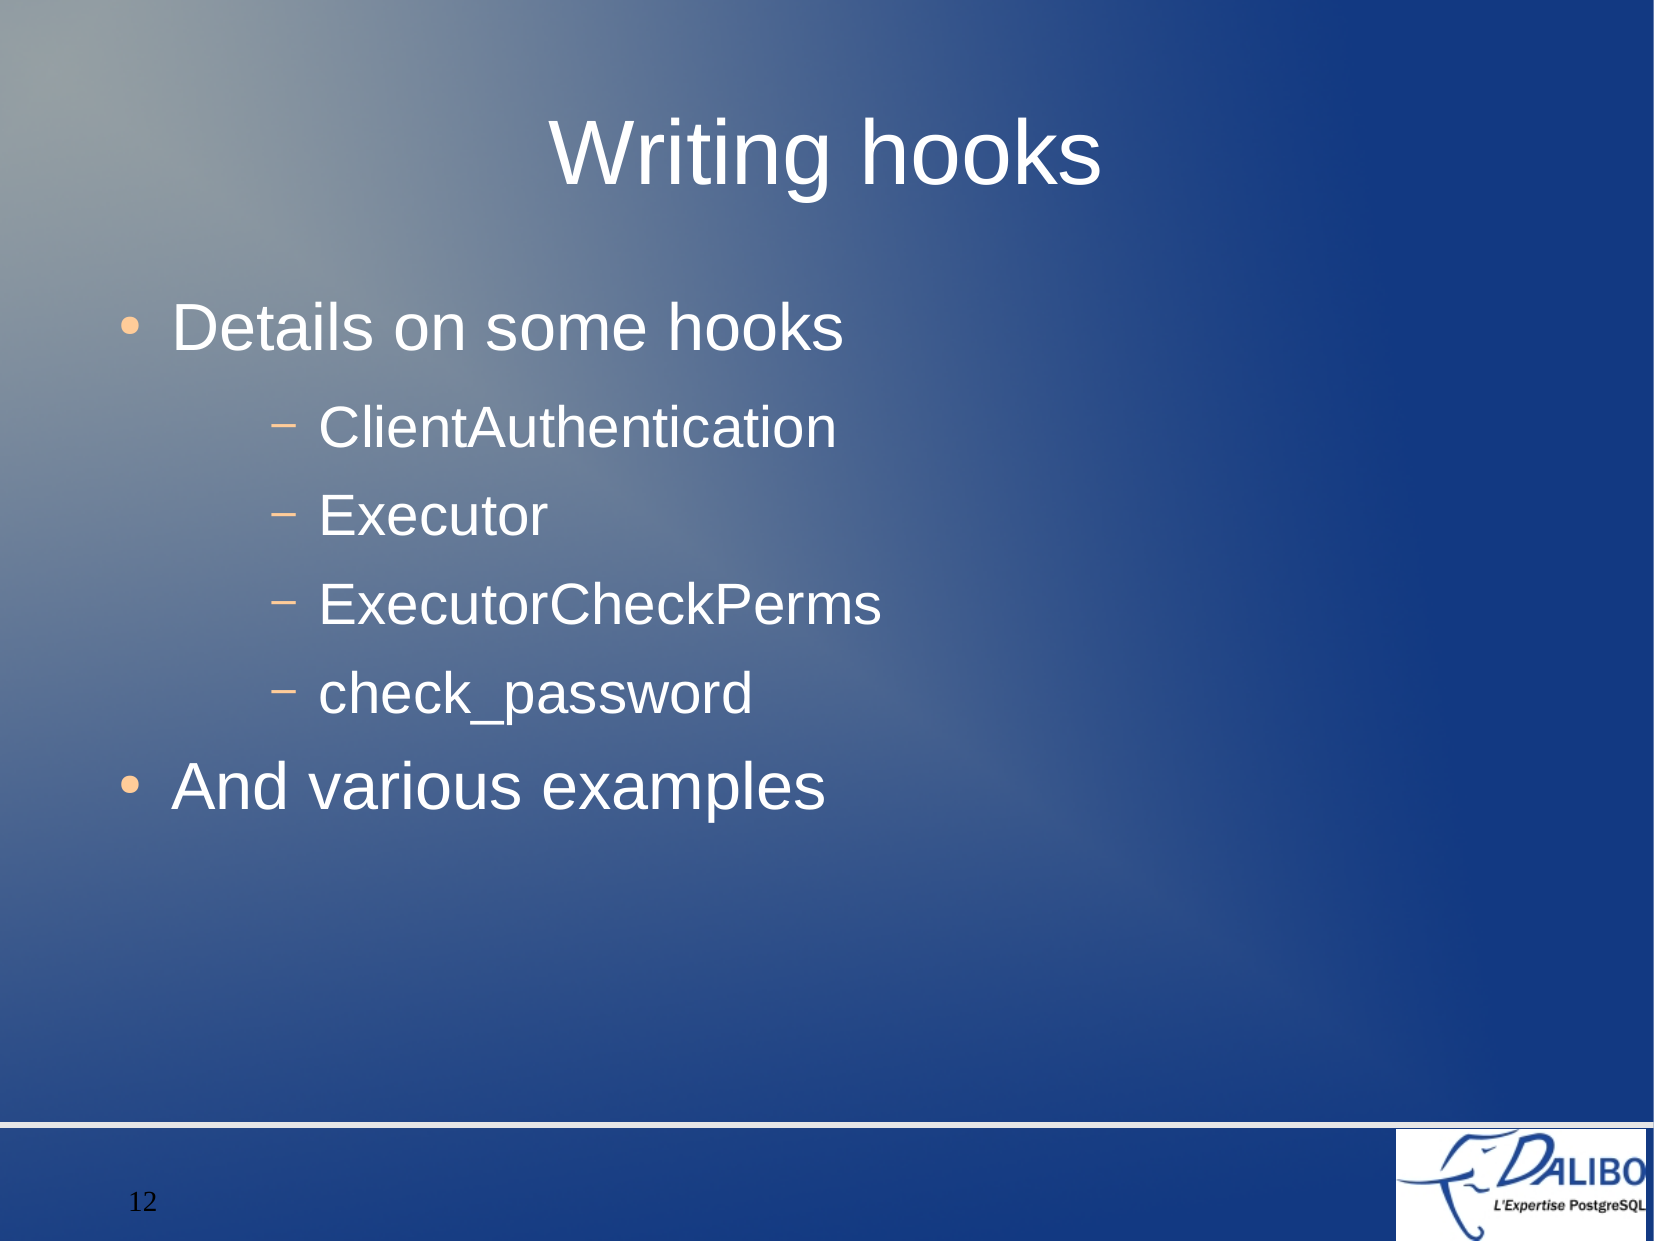

# Writing hooks
Details on some hooks
ClientAuthentication
Executor
ExecutorCheckPerms
check_password
And various examples